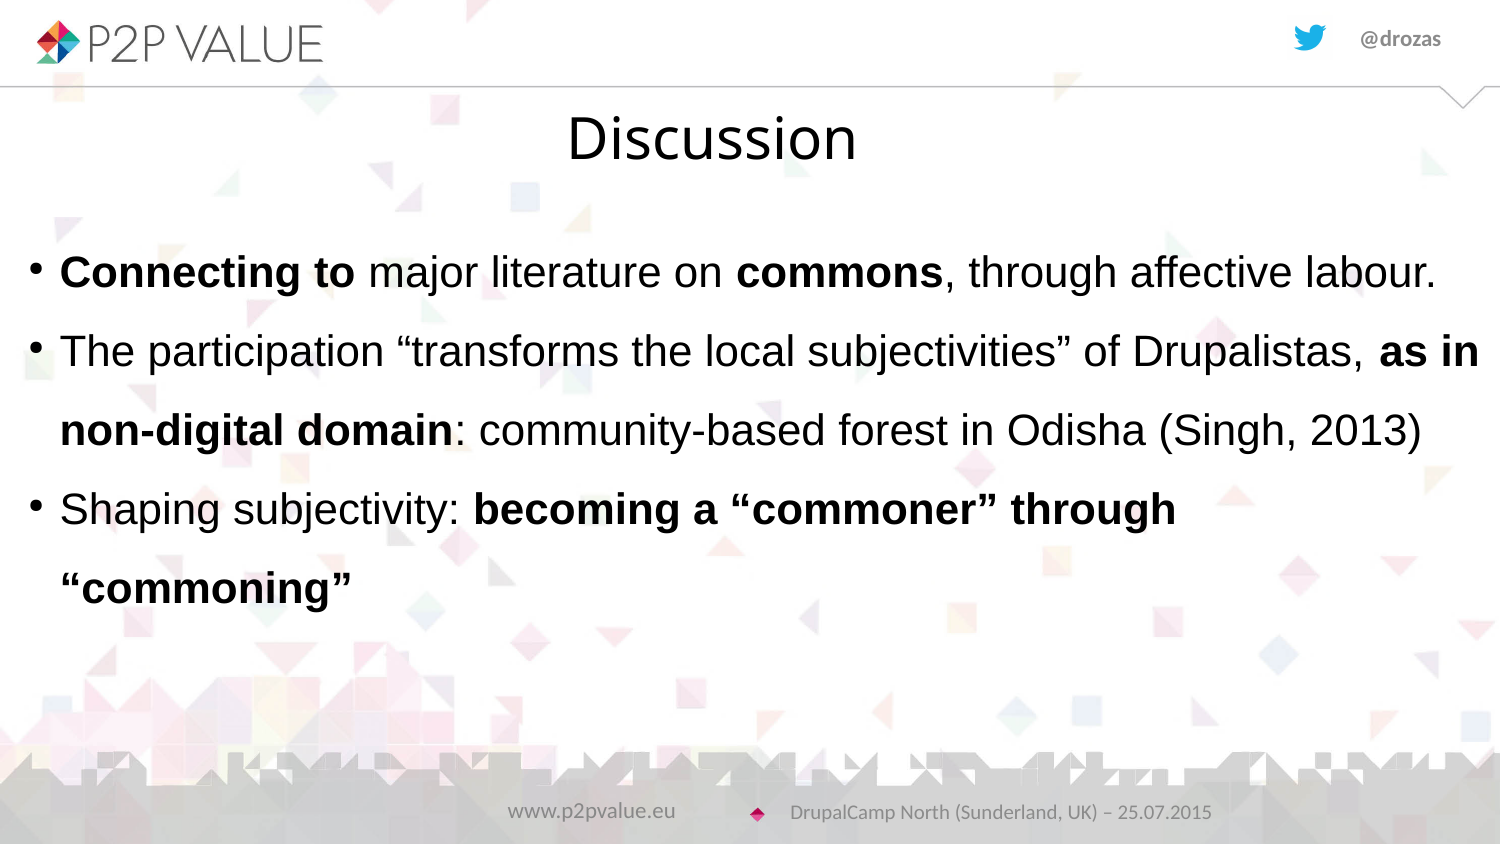

@drozas
# Discussion
Connecting to major literature on commons, through affective labour.
The participation “transforms the local subjectivities” of Drupalistas, as in non-digital domain: community-based forest in Odisha (Singh, 2013)
Shaping subjectivity: becoming a “commoner” through “commoning”
DrupalCamp North (Sunderland, UK) – 25.07.2015
www.p2pvalue.eu